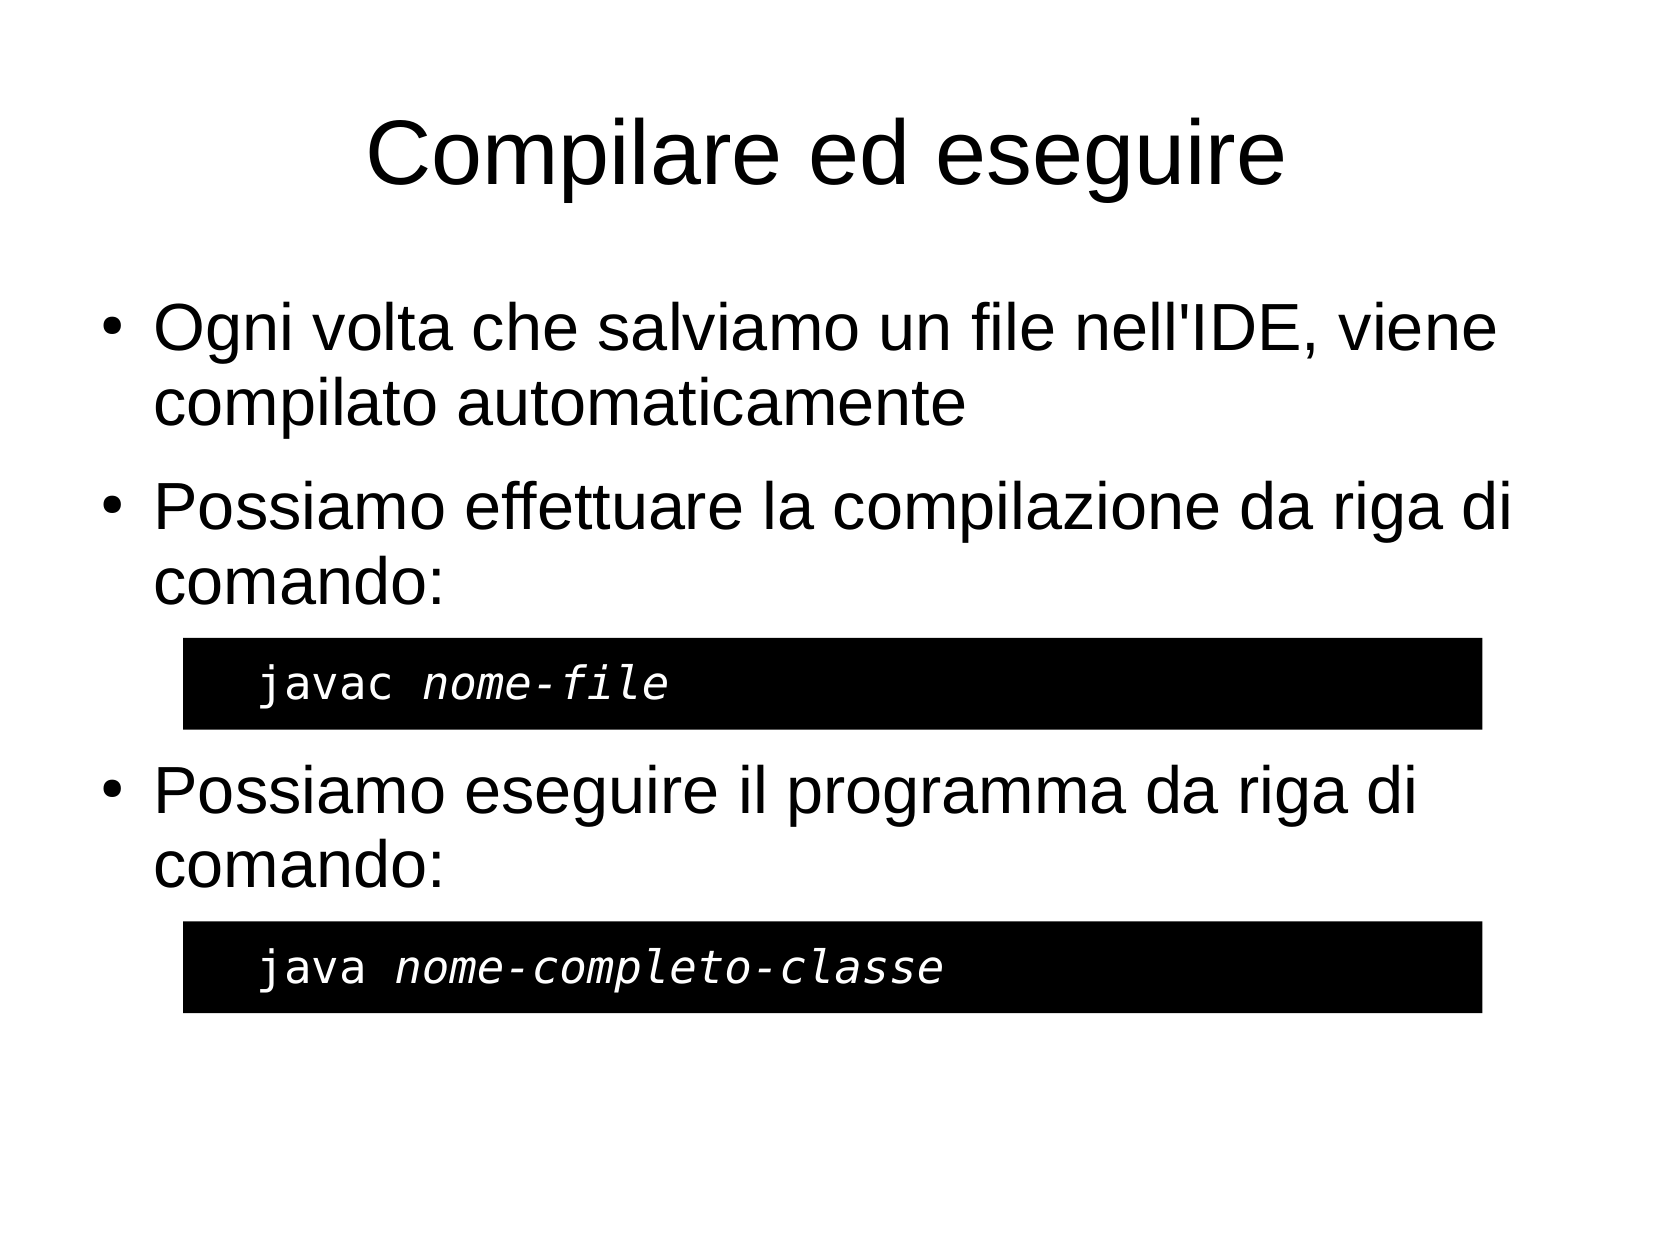

# Compilare ed eseguire
Ogni volta che salviamo un file nell'IDE, viene compilato automaticamente
Possiamo effettuare la compilazione da riga di comando:
Possiamo eseguire il programma da riga di comando:
javac nome-file
java nome-completo-classe